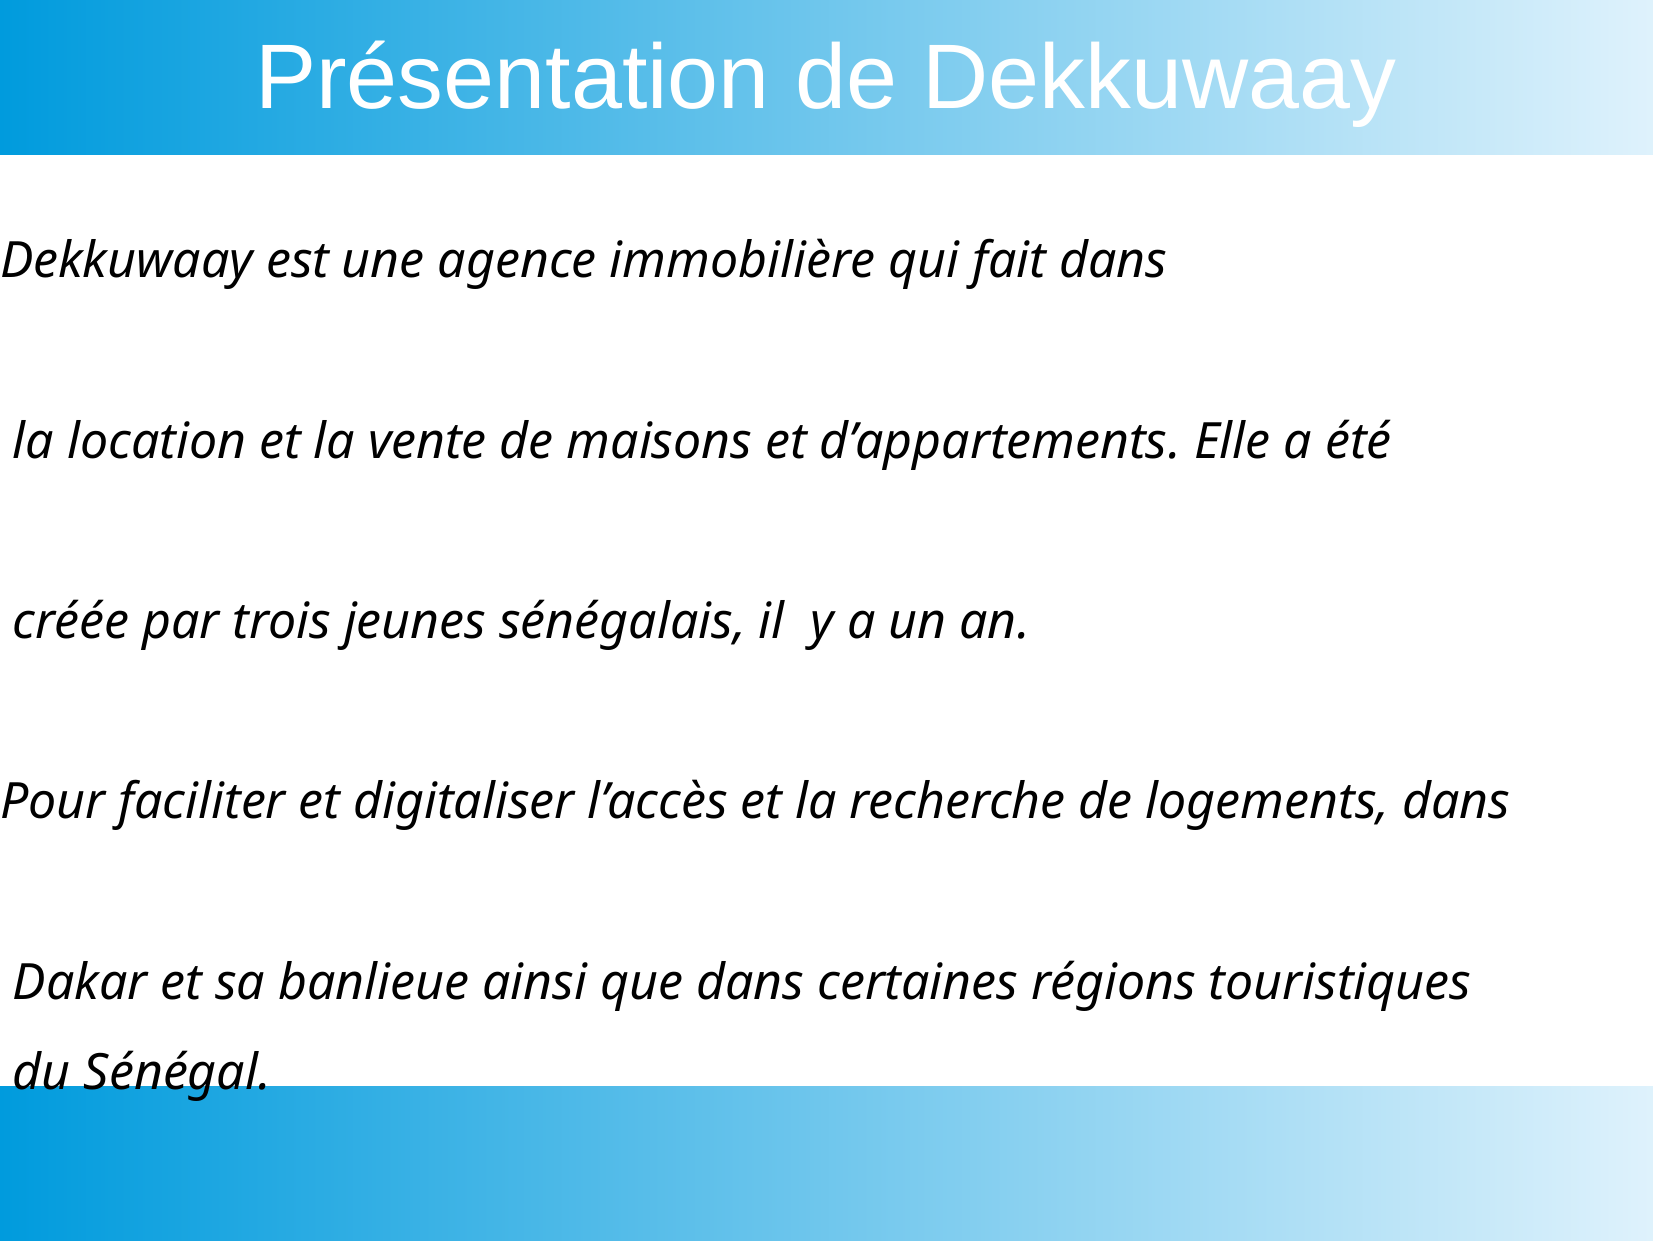

# Présentation de Dekkuwaay
Dekkuwaay est une agence immobilière qui fait dans
 la location et la vente de maisons et d’appartements. Elle a été
 créée par trois jeunes sénégalais, il y a un an.
Pour faciliter et digitaliser l’accès et la recherche de logements, dans
 Dakar et sa banlieue ainsi que dans certaines régions touristiques
 du Sénégal.